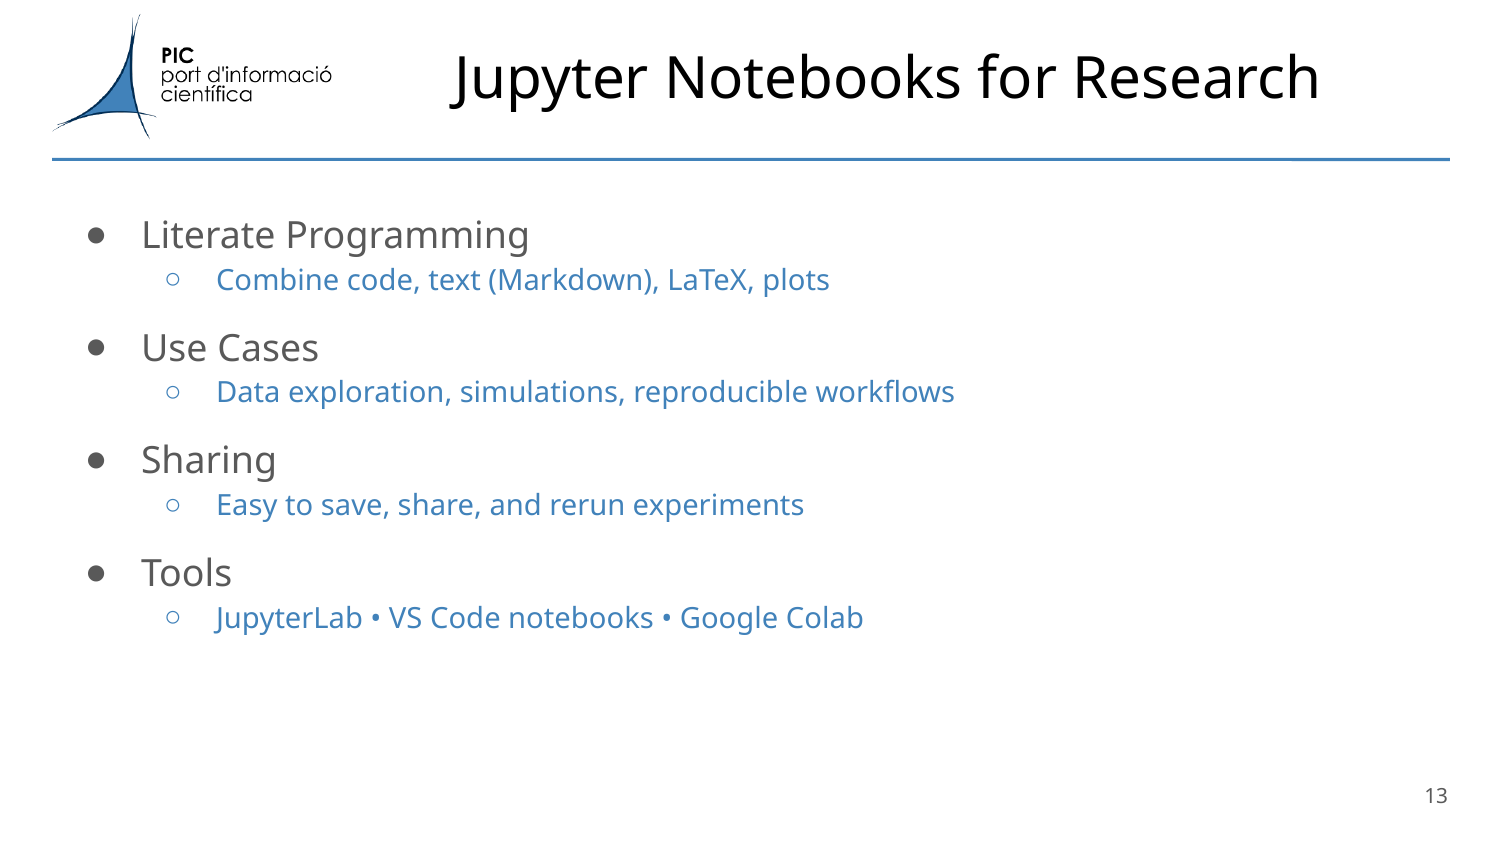

# Jupyter Notebooks for Research
Literate Programming
Combine code, text (Markdown), LaTeX, plots
Use Cases
Data exploration, simulations, reproducible workflows
Sharing
Easy to save, share, and rerun experiments
Tools
JupyterLab • VS Code notebooks • Google Colab